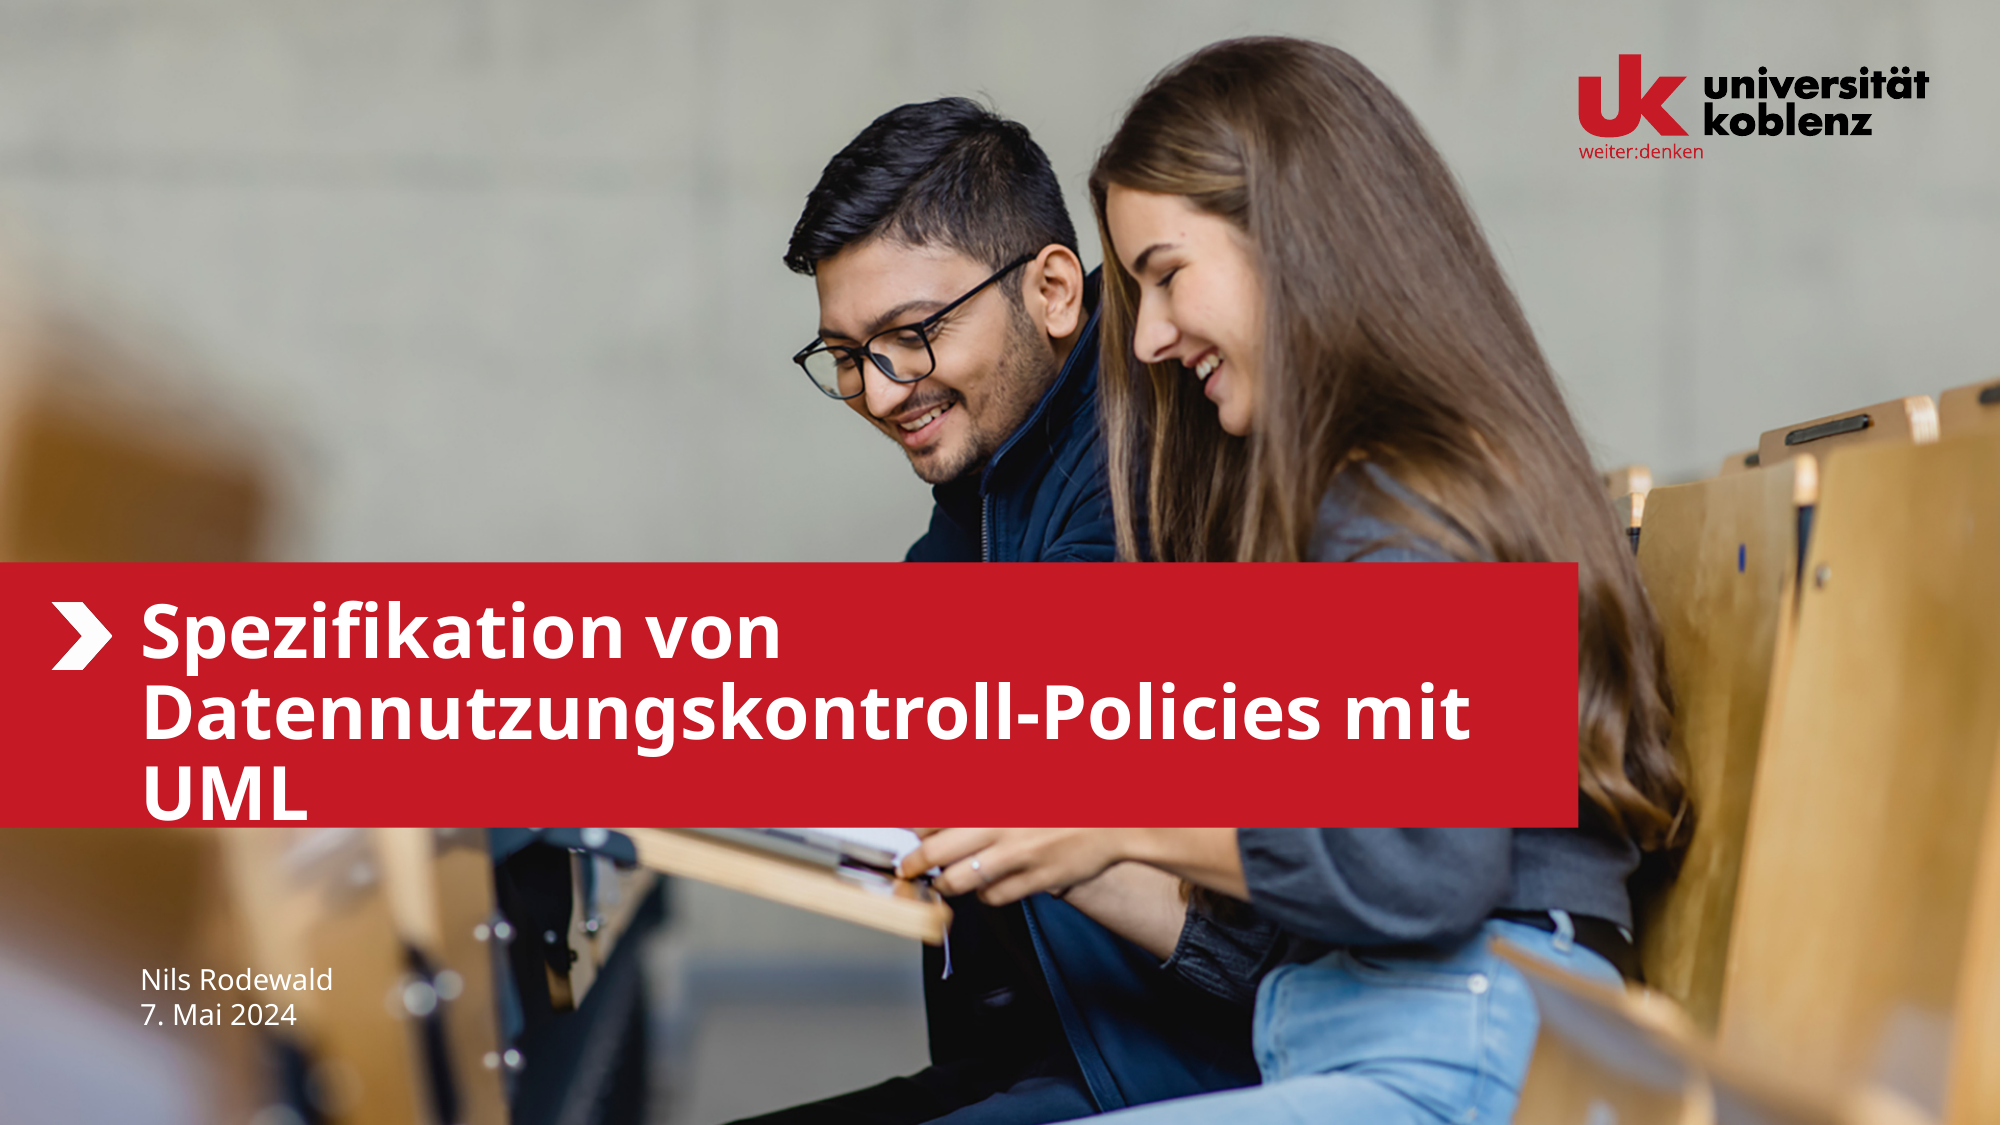

# Spezifikation von Datennutzungskontroll-Policies mit UML
Nils Rodewald
7. Mai 2024